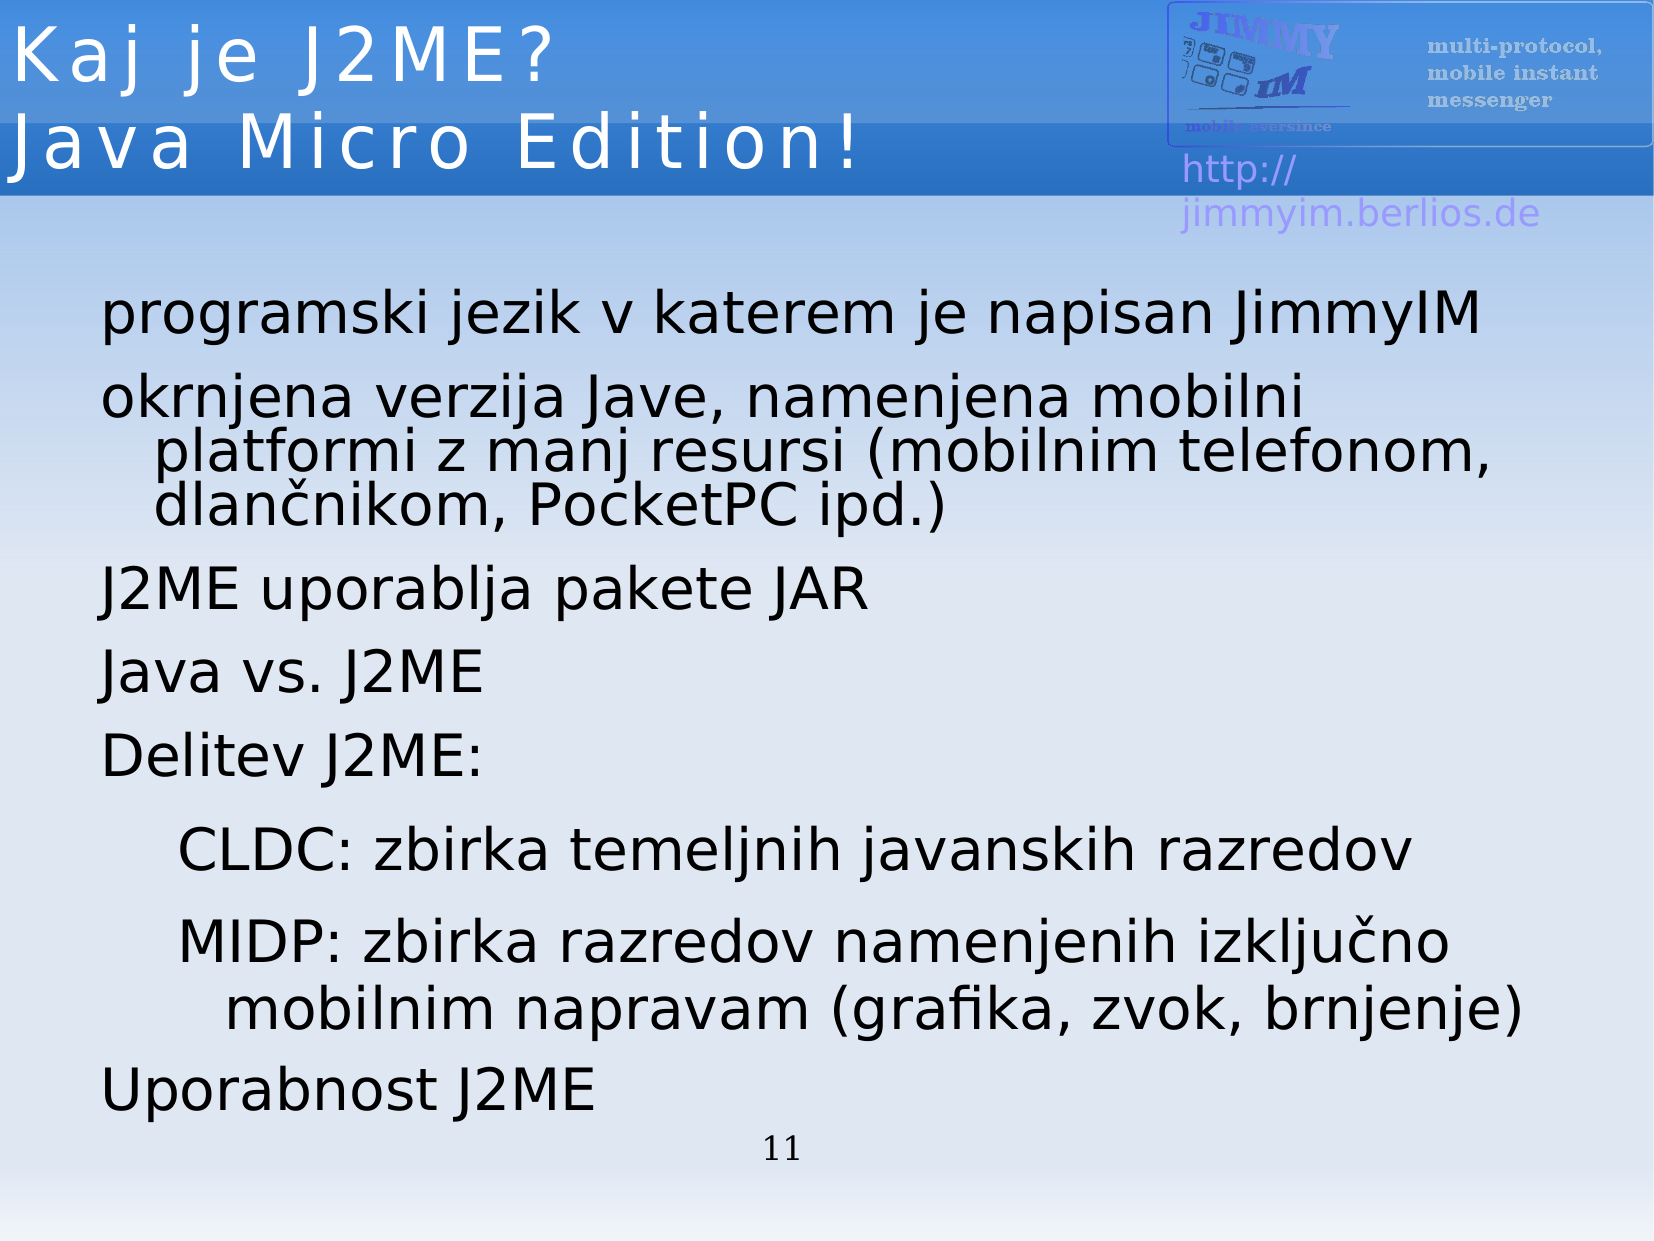

# Kaj je J2ME? Java Micro Edition!
programski jezik v katerem je napisan JimmyIM
okrnjena verzija Jave, namenjena mobilni platformi z manj resursi (mobilnim telefonom, dlančnikom, PocketPC ipd.)
J2ME uporablja pakete JAR
Java vs. J2ME
Delitev J2ME:
CLDC: zbirka temeljnih javanskih razredov
MIDP: zbirka razredov namenjenih izključno mobilnim napravam (grafika, zvok, brnjenje)
Uporabnost J2ME
11